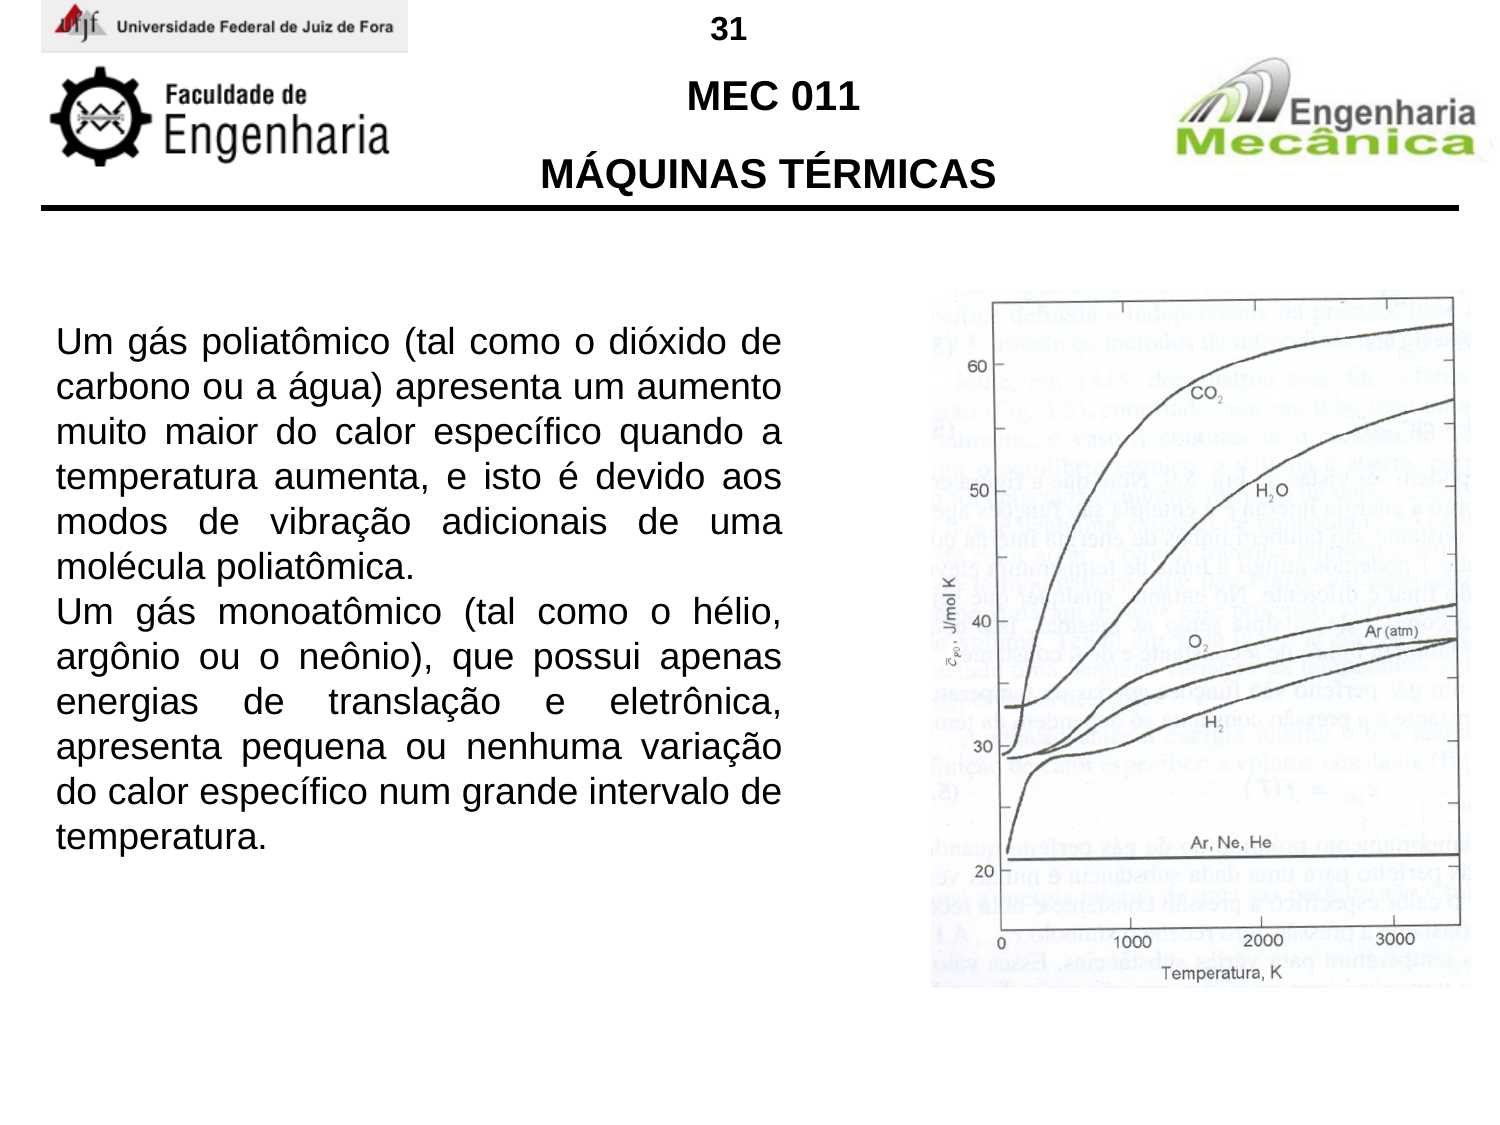

Um gás poliatômico (tal como o dióxido de carbono ou a água) apresenta um aumento muito maior do calor específico quando a temperatura aumenta, e isto é devido aos modos de vibração adicionais de uma molécula poliatômica.
Um gás monoatômico (tal como o hélio, argônio ou o neônio), que possui apenas energias de translação e eletrônica, apresenta pequena ou nenhuma variação do calor específico num grande intervalo de temperatura.